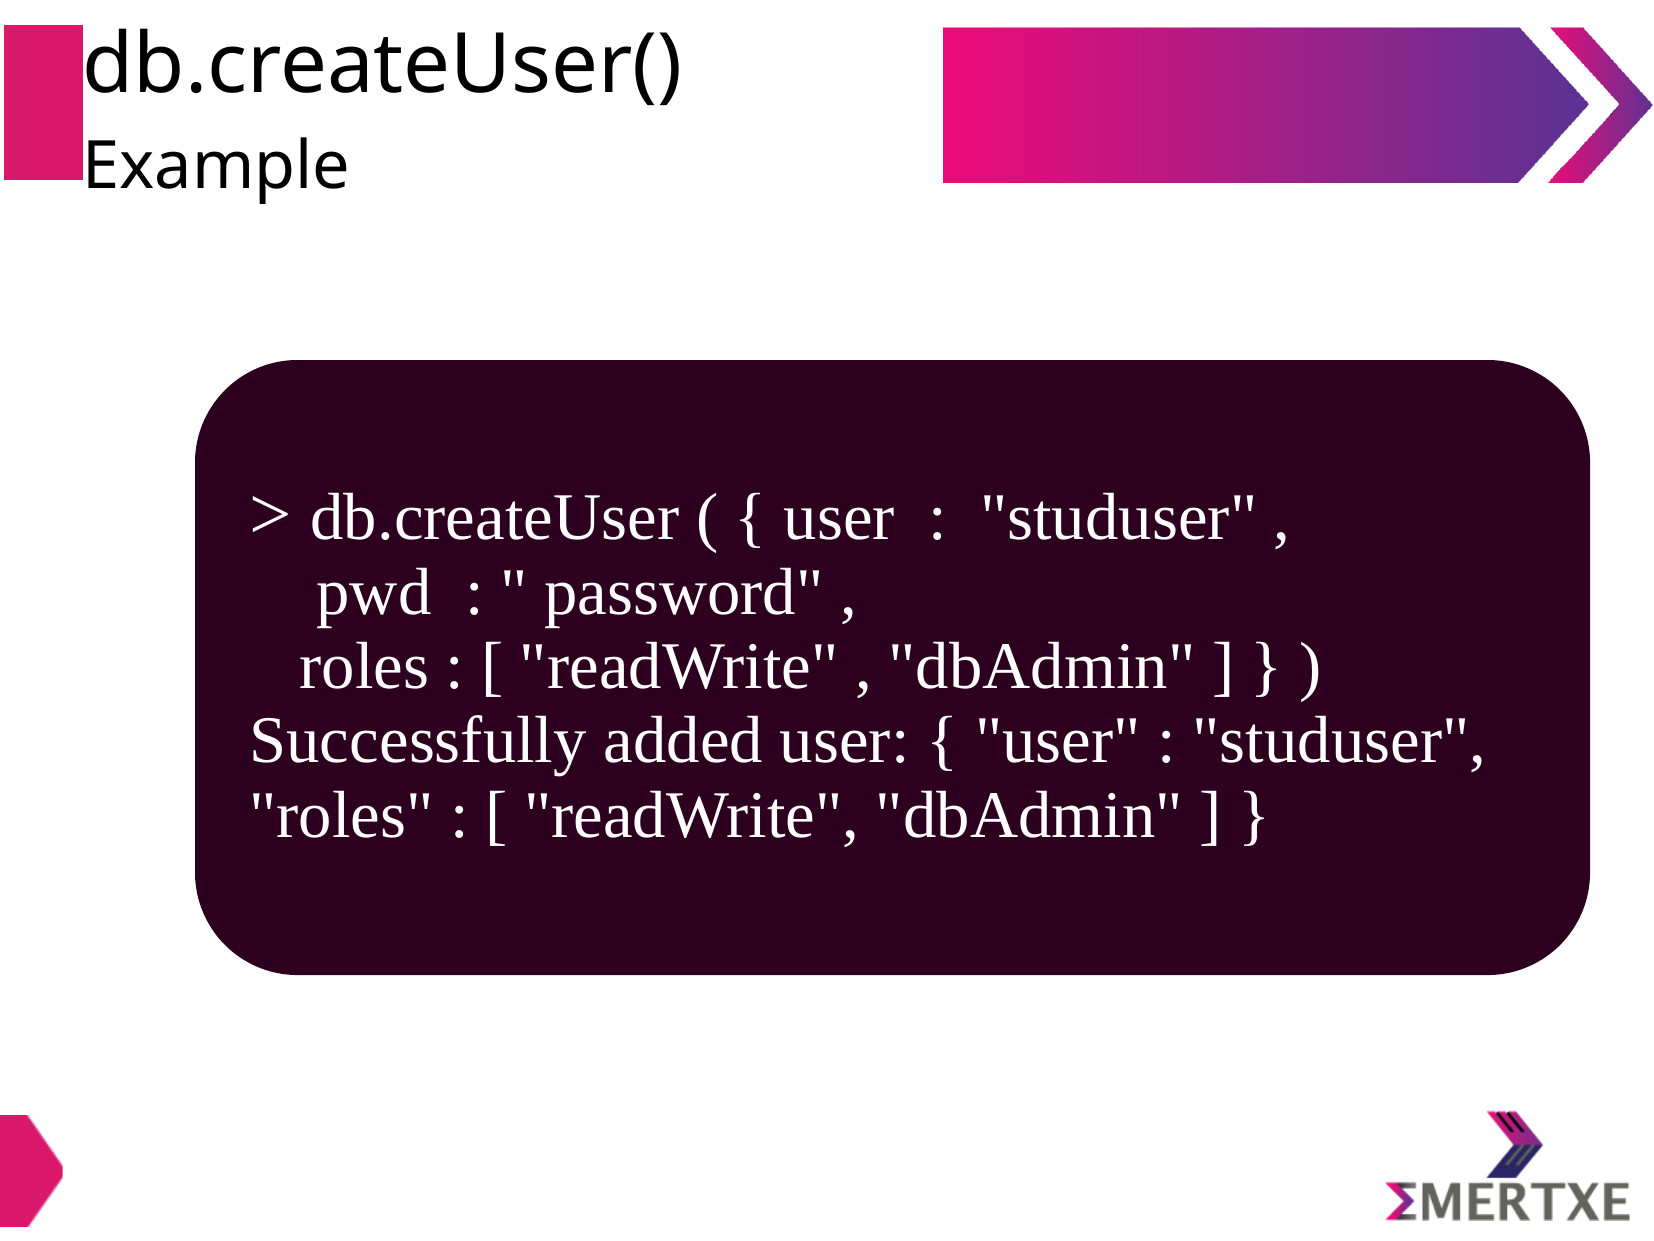

# db.createUser() Example
> db.createUser ( { user : "studuser" ,
 pwd : " password" ,
 roles : [ "readWrite" , "dbAdmin" ] } )
Successfully added user: { "user" : "studuser", "roles" : [ "readWrite", "dbAdmin" ] }